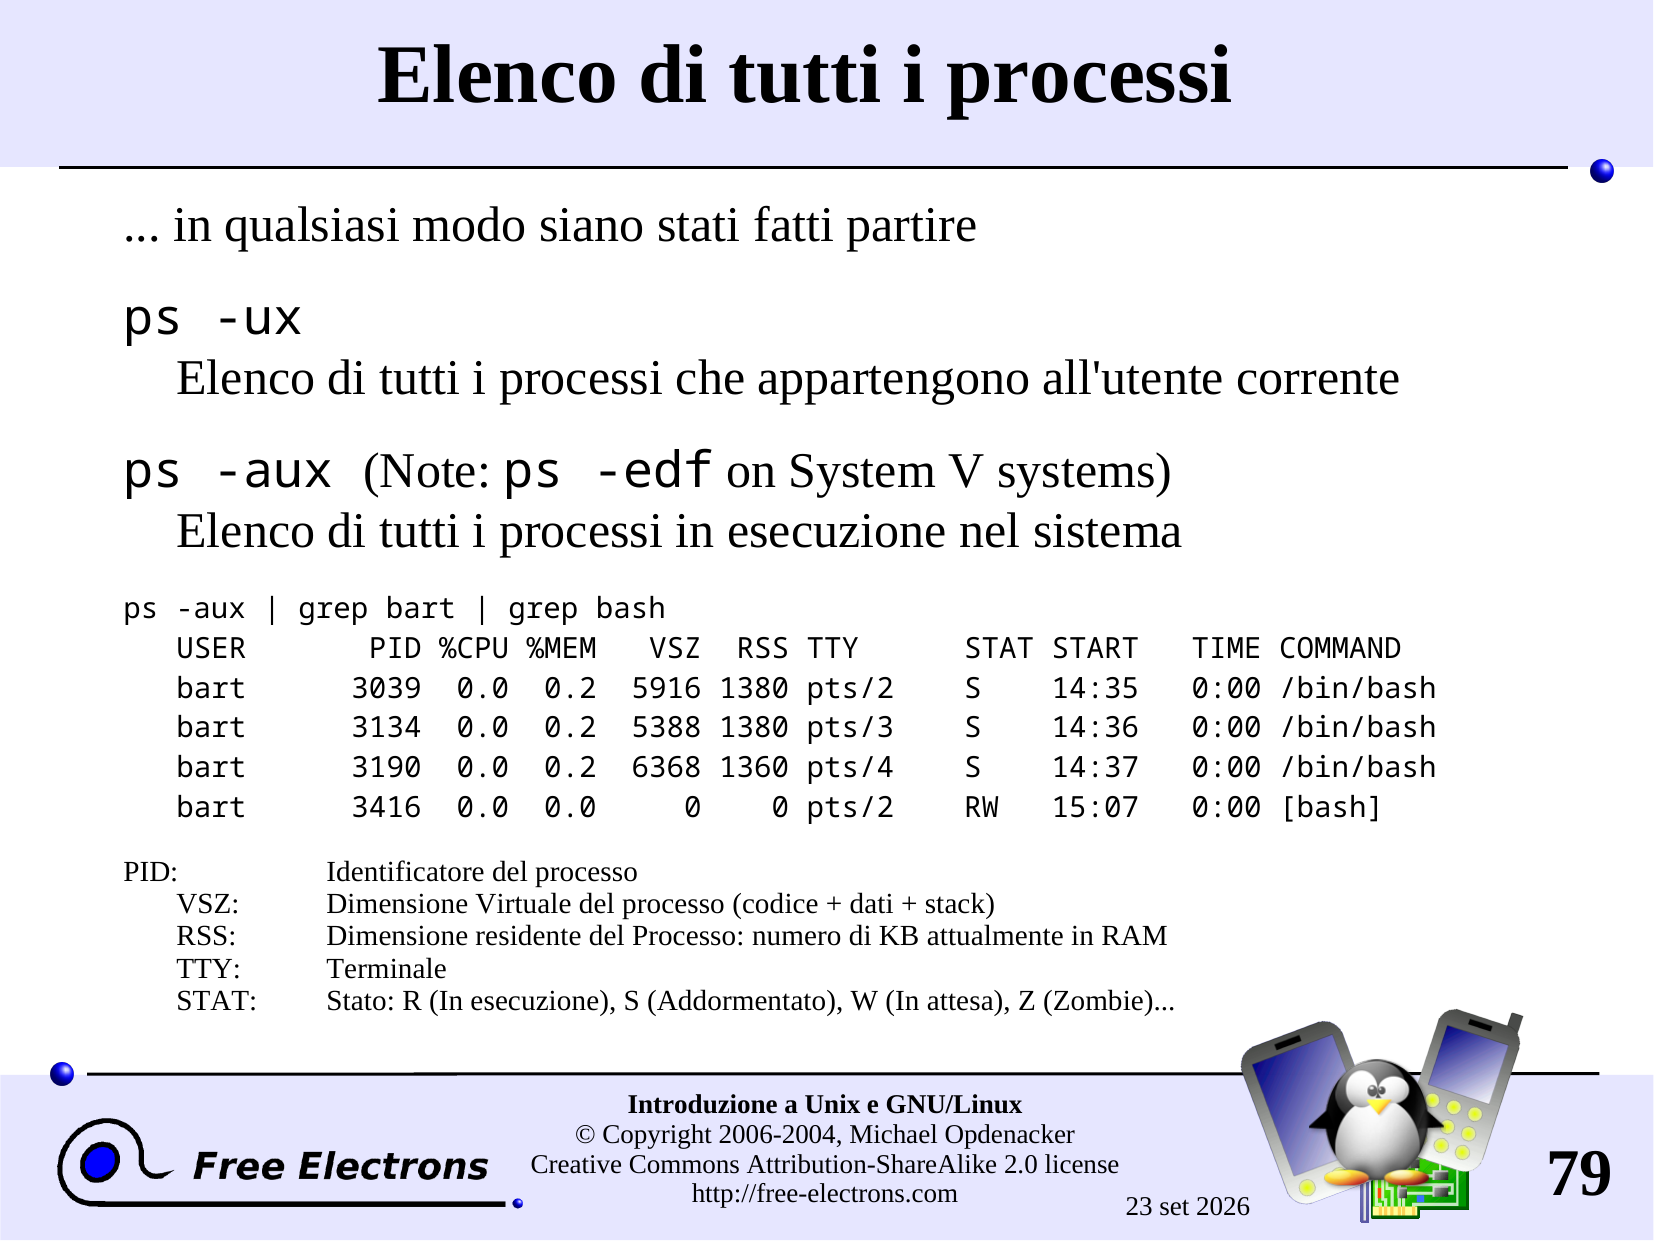

# Elenco di tutti i processi
... in qualsiasi modo siano stati fatti partire
ps -ux
Elenco di tutti i processi che appartengono all'utente corrente
ps -aux (Note: ps -edf on System V systems)
Elenco di tutti i processi in esecuzione nel sistema
ps -aux | grep bart | grep bash
USER PID %CPU %MEM VSZ RSS TTY STAT START TIME COMMAND
bart 3039 0.0 0.2 5916 1380 pts/2 S 14:35 0:00 /bin/bash
bart 3134 0.0 0.2 5388 1380 pts/3 S 14:36 0:00 /bin/bash
bart 3190 0.0 0.2 6368 1360 pts/4 S 14:37 0:00 /bin/bash
bart 3416 0.0 0.0 0 0 pts/2 RW 15:07 0:00 [bash]
PID: 		Identificatore del processo
VSZ: 		Dimensione Virtuale del processo (codice + dati + stack)
RSS: 		Dimensione residente del Processo: numero di KB attualmente in RAM
TTY: 		Terminale
STAT: 	Stato: R (In esecuzione), S (Addormentato), W (In attesa), Z (Zombie)...